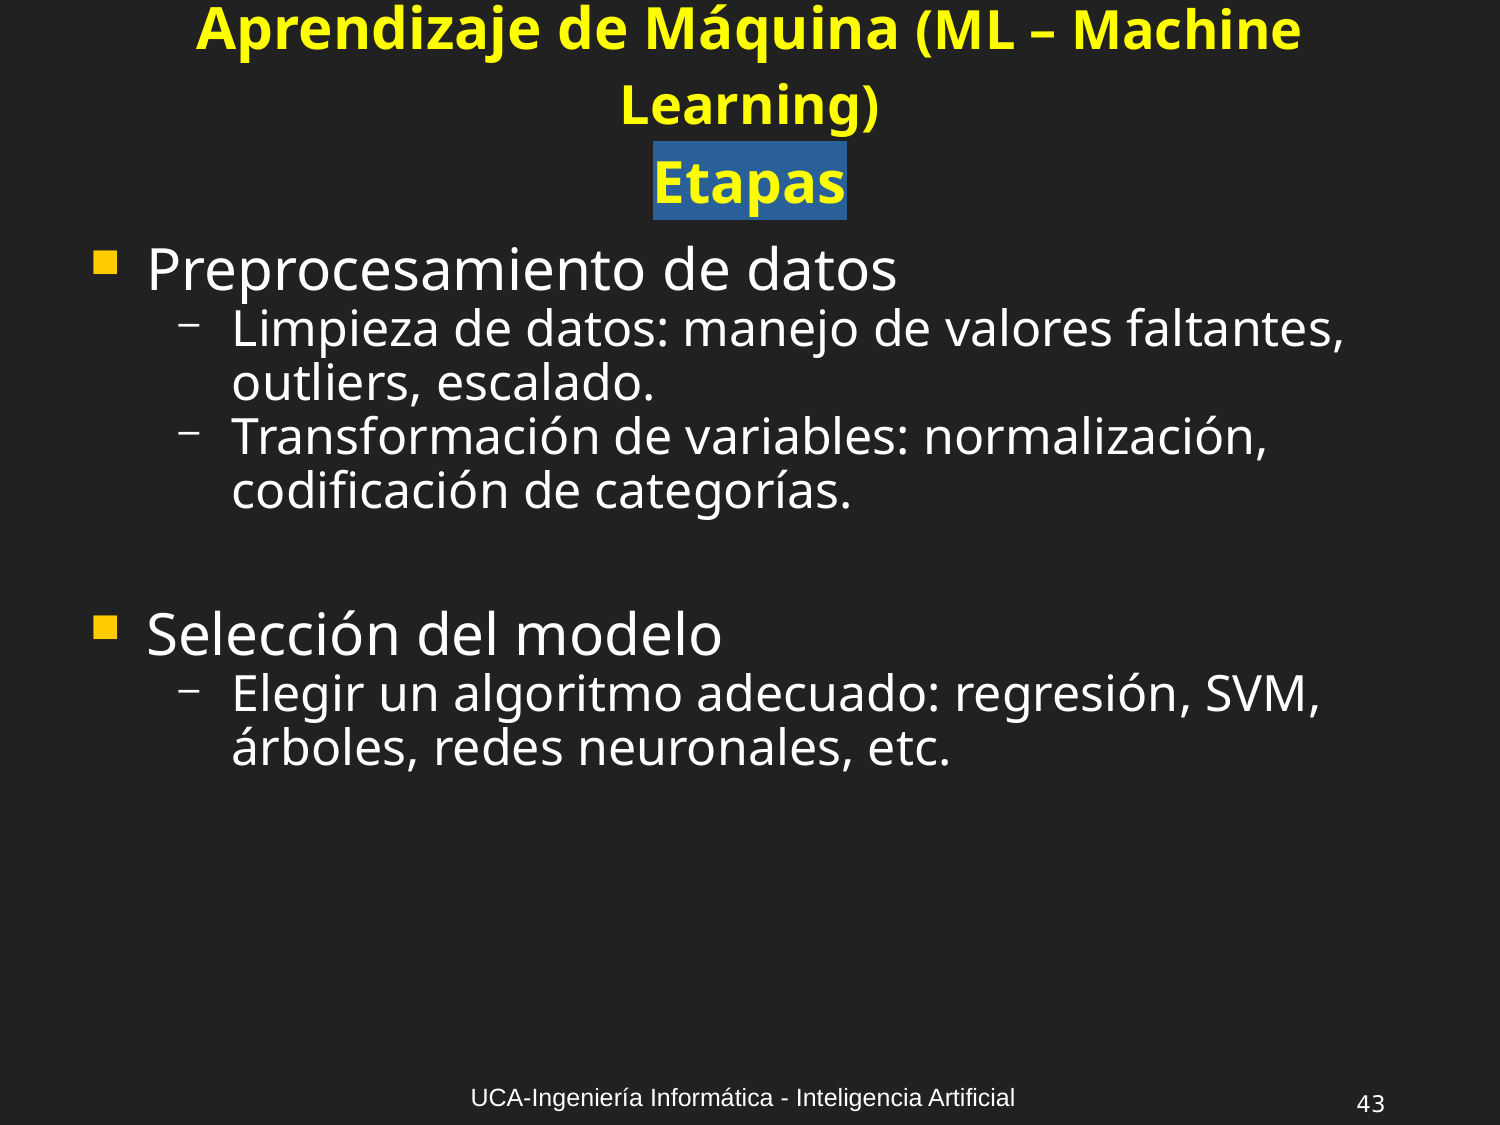

# Aprendizaje de Máquina (ML – Machine Learning) Etapas
Preprocesamiento de datos
Limpieza de datos: manejo de valores faltantes, outliers, escalado.
Transformación de variables: normalización, codificación de categorías.
Selección del modelo
Elegir un algoritmo adecuado: regresión, SVM, árboles, redes neuronales, etc.